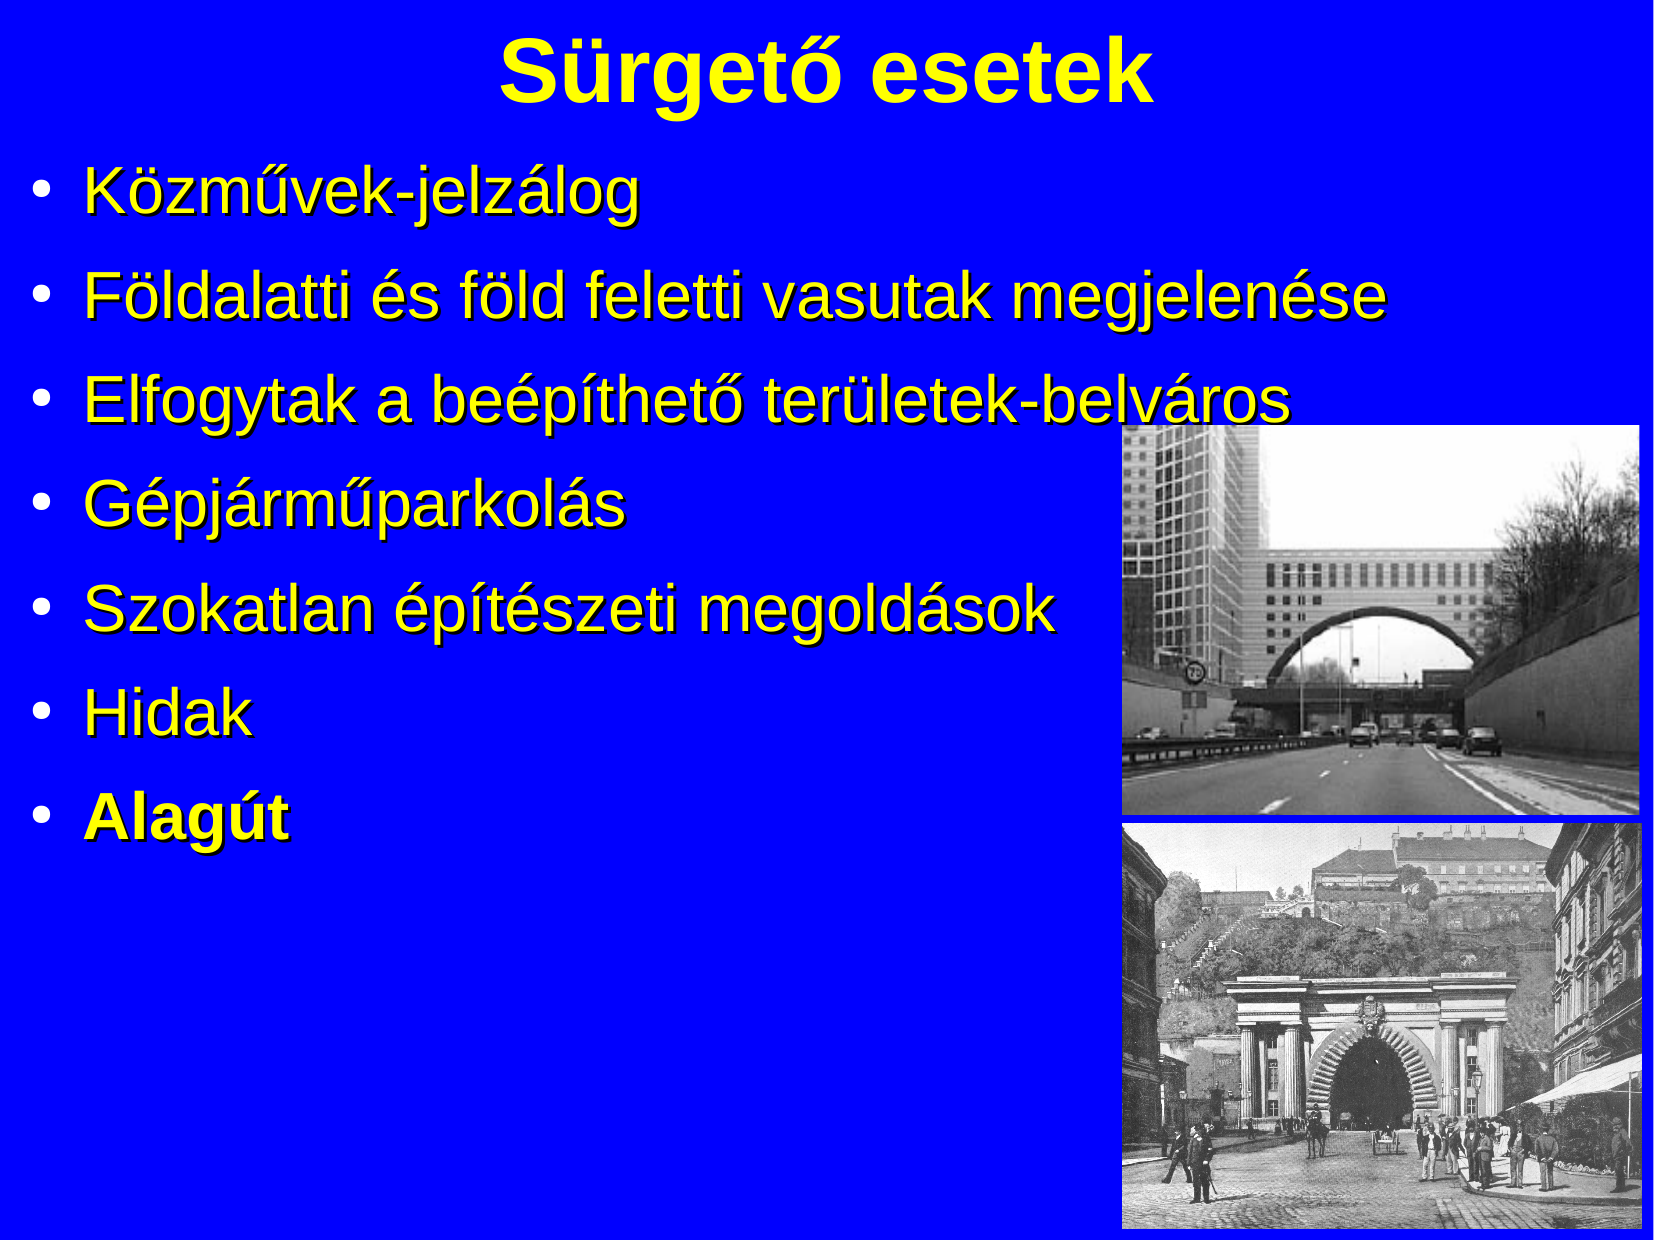

# Sürgető esetek
Közművek-jelzálog
Földalatti és föld feletti vasutak megjelenése
Elfogytak a beépíthető területek-belváros
Gépjárműparkolás
Szokatlan építészeti megoldások
Hidak
Alagút